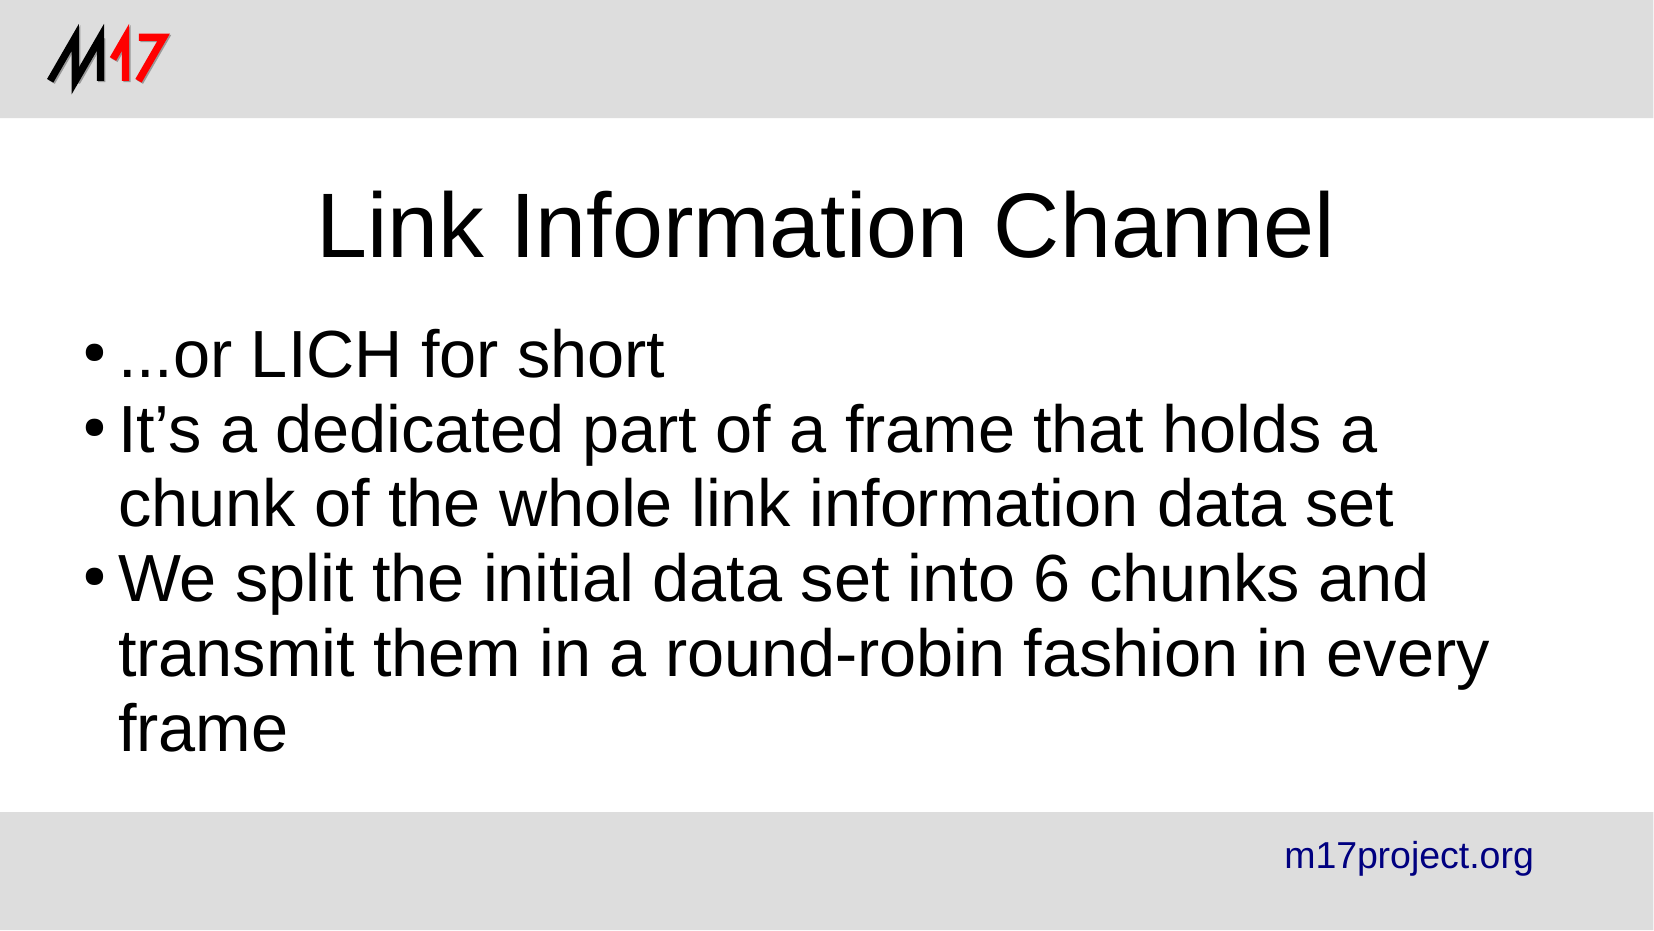

# Link Information Channel
...or LICH for short
It’s a dedicated part of a frame that holds a chunk of the whole link information data set
We split the initial data set into 6 chunks and transmit them in a round-robin fashion in every frame
m17project.org